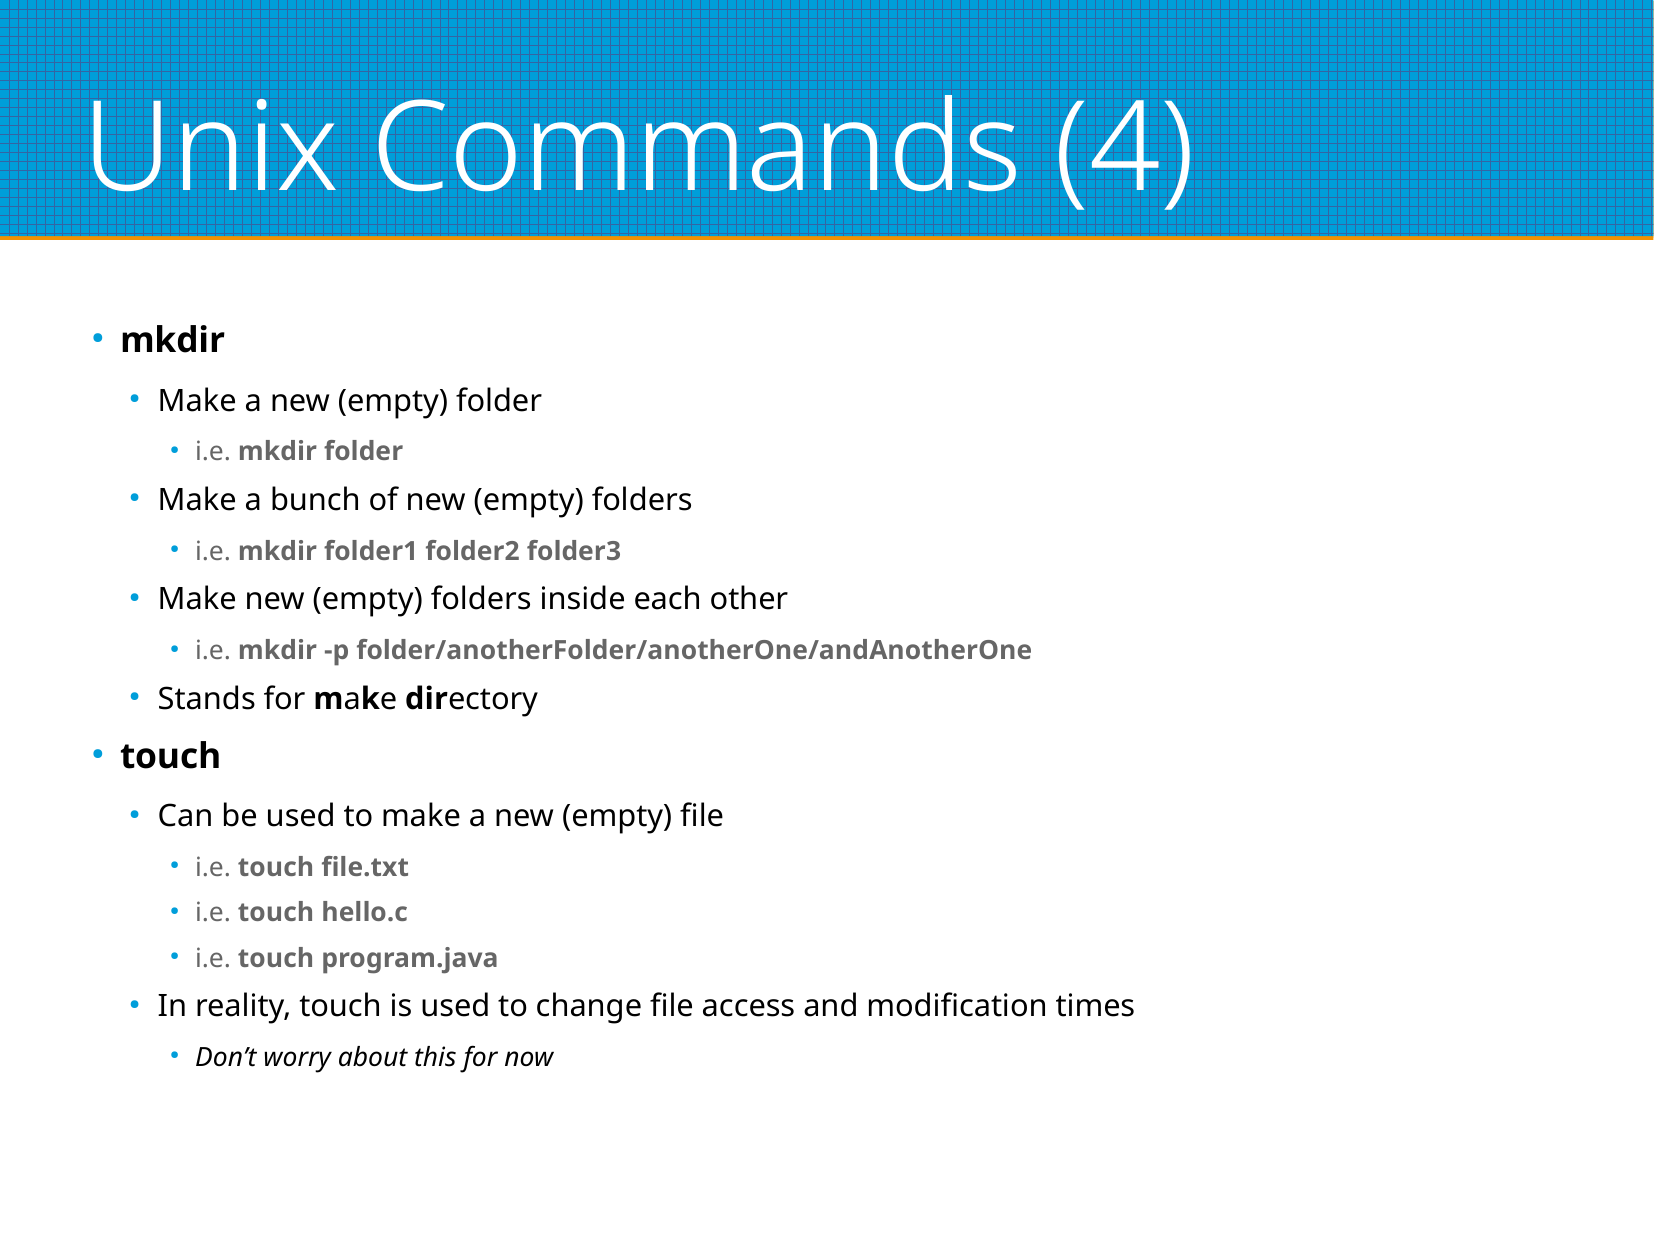

# Unix Commands (4)
mkdir
Make a new (empty) folder
i.e. mkdir folder
Make a bunch of new (empty) folders
i.e. mkdir folder1 folder2 folder3
Make new (empty) folders inside each other
i.e. mkdir -p folder/anotherFolder/anotherOne/andAnotherOne
Stands for make directory
touch
Can be used to make a new (empty) file
i.e. touch file.txt
i.e. touch hello.c
i.e. touch program.java
In reality, touch is used to change file access and modification times
Don’t worry about this for now